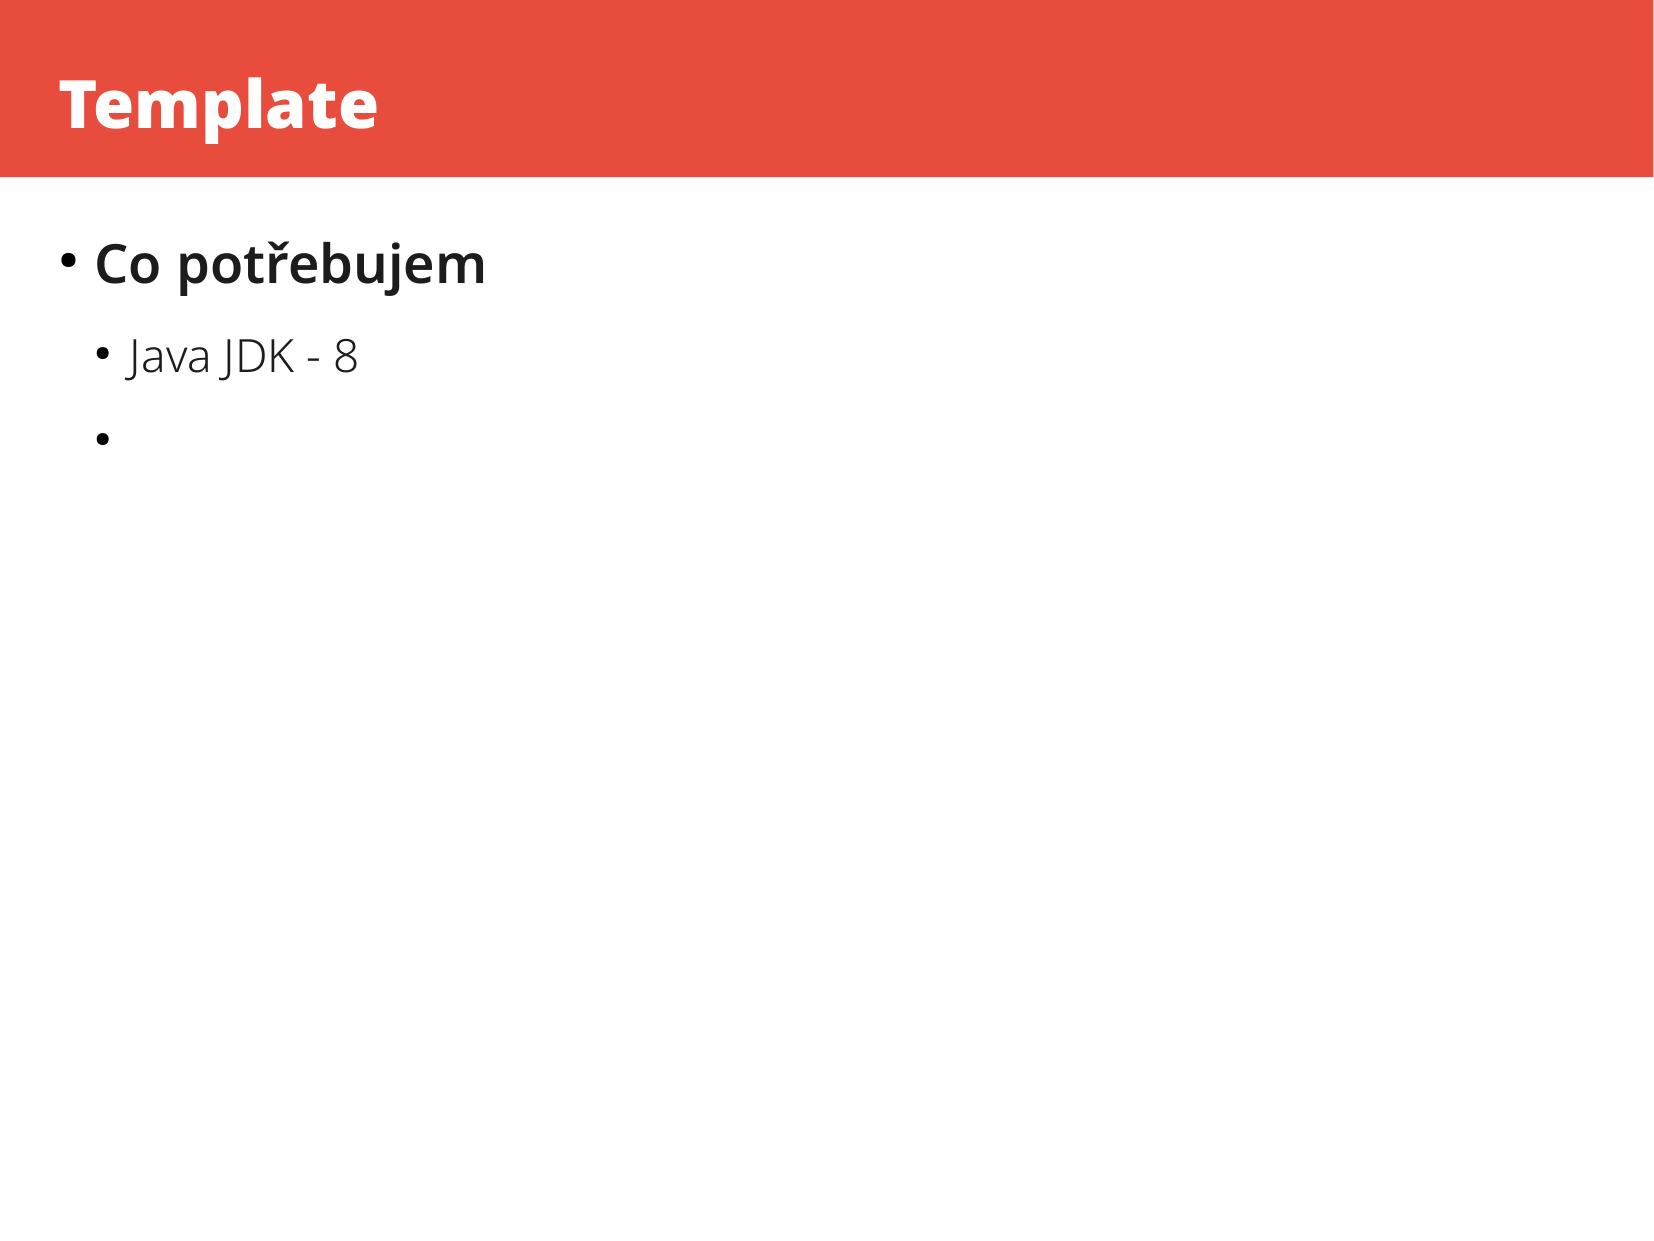

# Template
Co potřebujem
Java JDK - 8